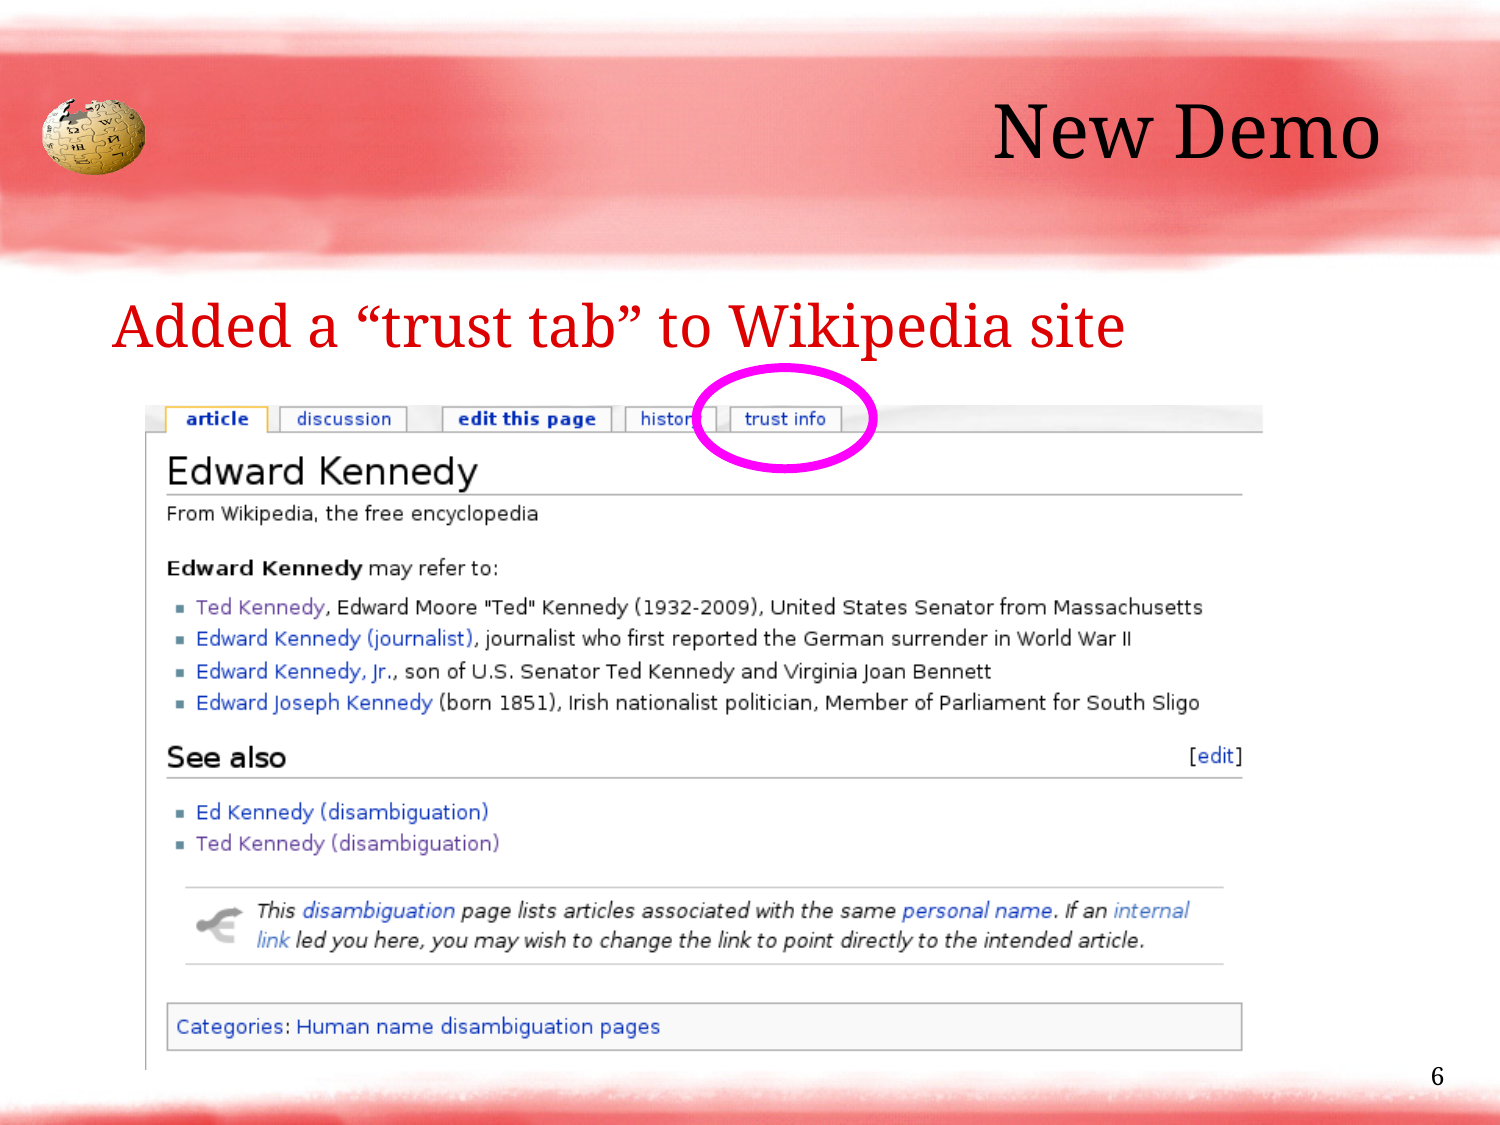

# New Demo
Added a “trust tab” to Wikipedia site
6